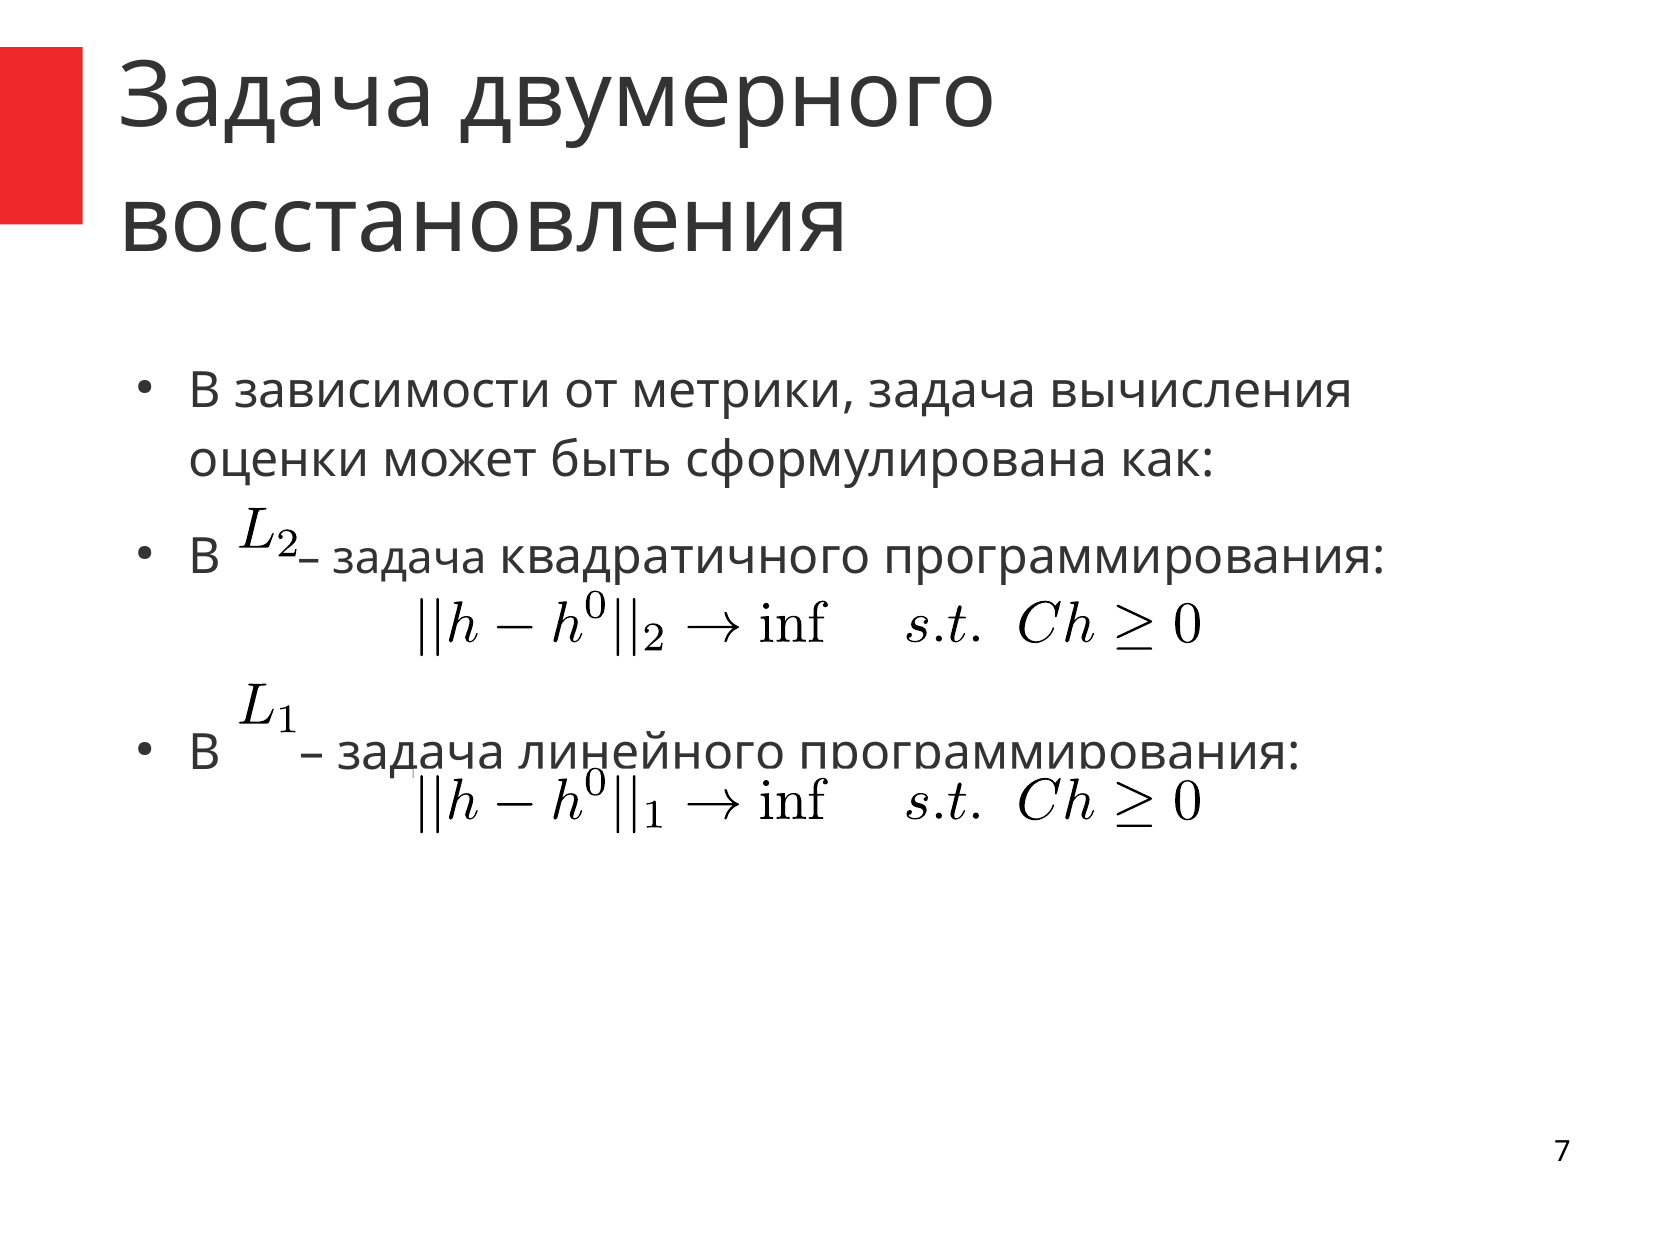

# Задача двумерного восстановления
В зависимости от метрики, задача вычисления оценки может быть сформулирована как:
В – задача квадратичного программирования:
В – задача линейного программирования:
7